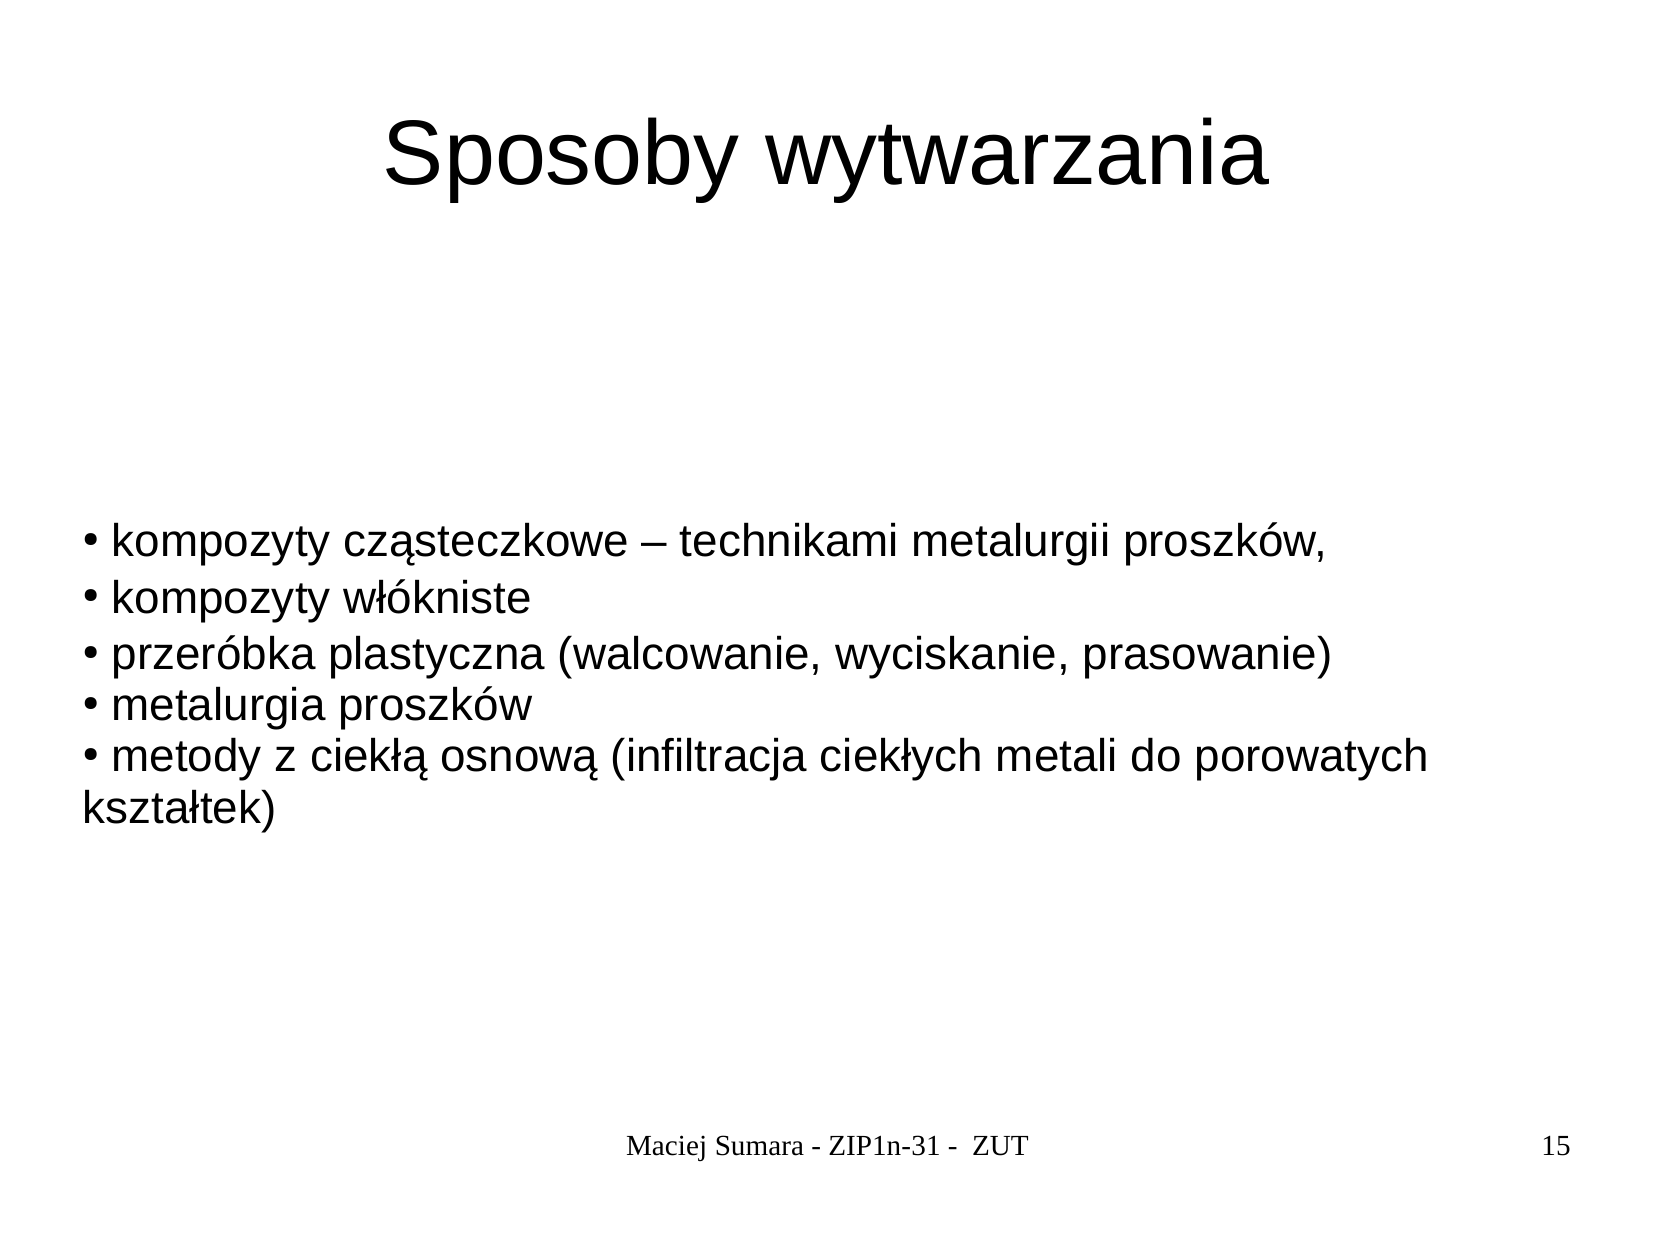

# Sposoby wytwarzania
 kompozyty cząsteczkowe – technikami metalurgii proszków,
 kompozyty włókniste
 przeróbka plastyczna (walcowanie, wyciskanie, prasowanie)
 metalurgia proszków
 metody z ciekłą osnową (infiltracja ciekłych metali do porowatych kształtek)
Maciej Sumara - ZIP1n-31 - ZUT
15